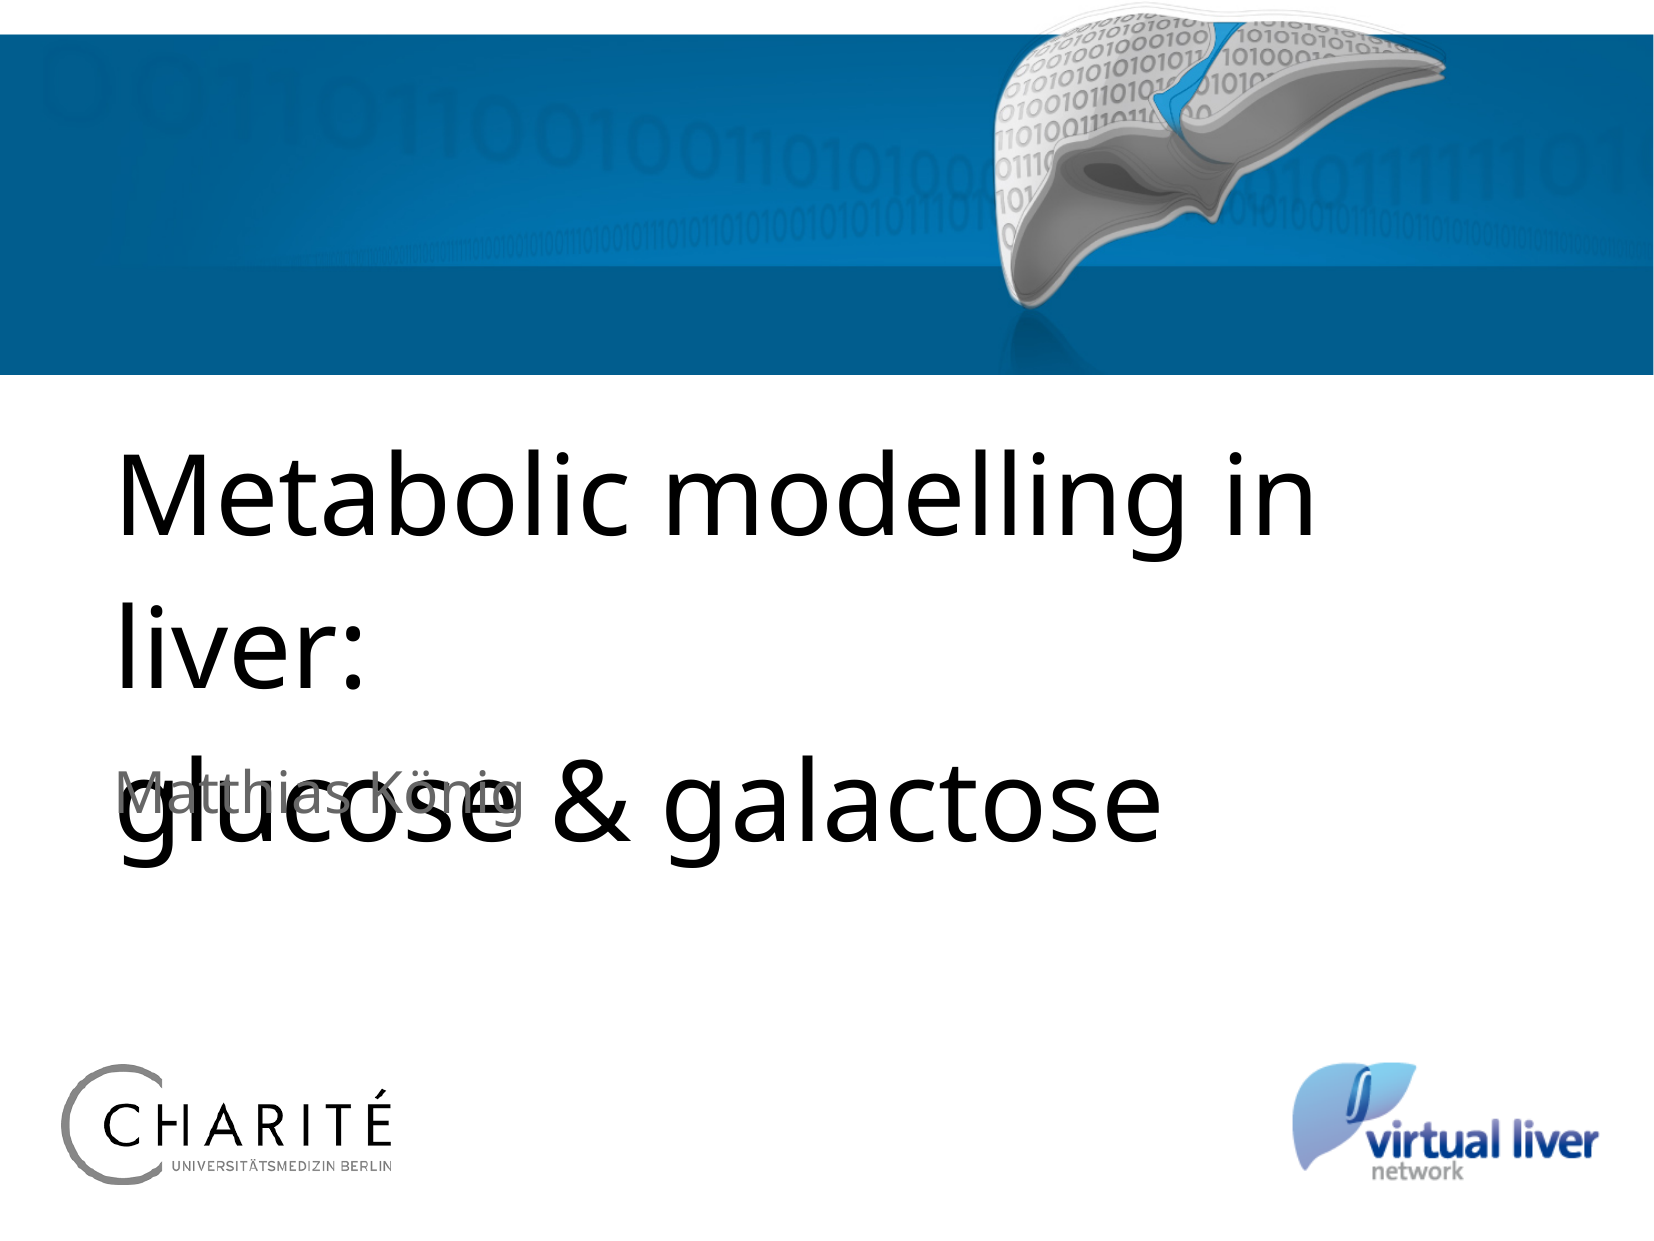

Metabolic modelling in liver:
glucose & galactose
Matthias König